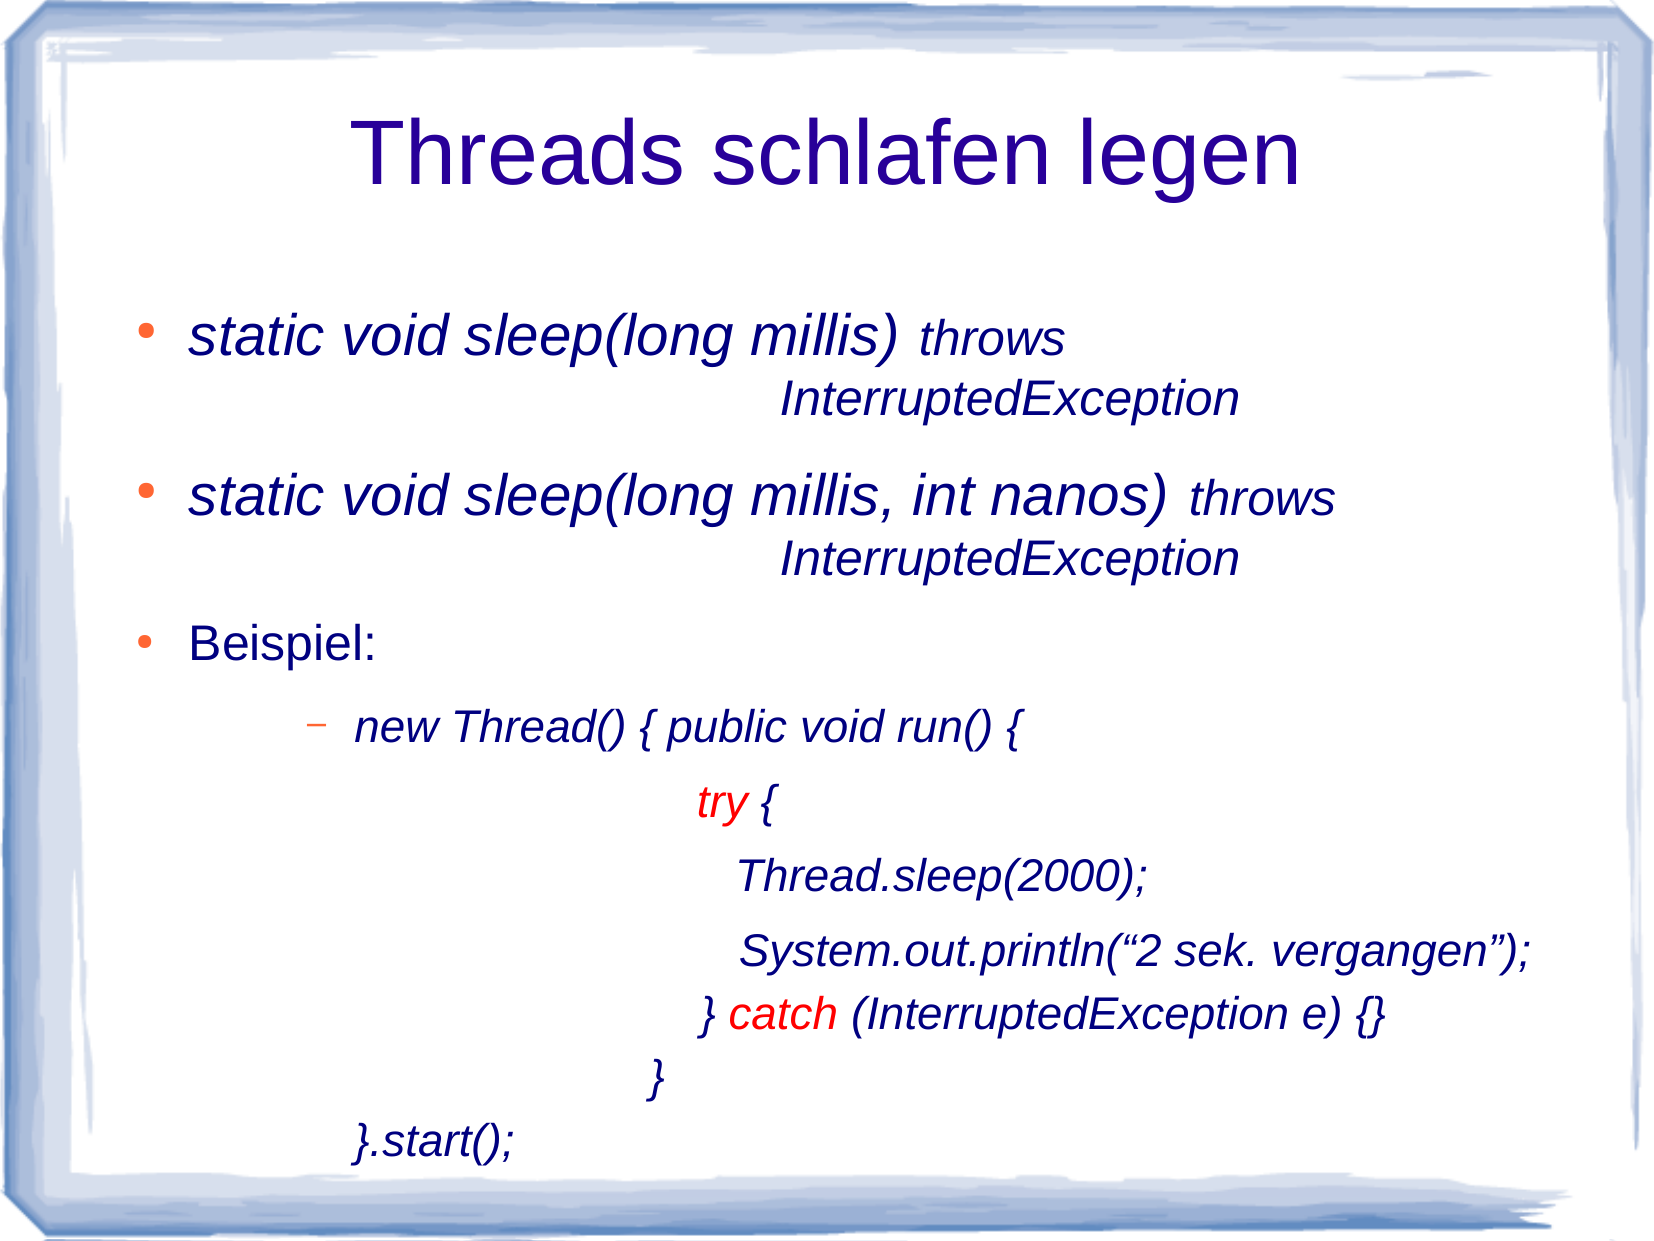

# Threads schlafen legen
static void sleep(long millis) throws 														InterruptedException
static void sleep(long millis, int nanos) throws 											InterruptedException
Beispiel:
new Thread() { public void run() {
 				try {
 				 Thread.sleep(2000);
 System.out.println(“2 sek. vergangen”);
 } catch (InterruptedException e) {}
}
}.start();